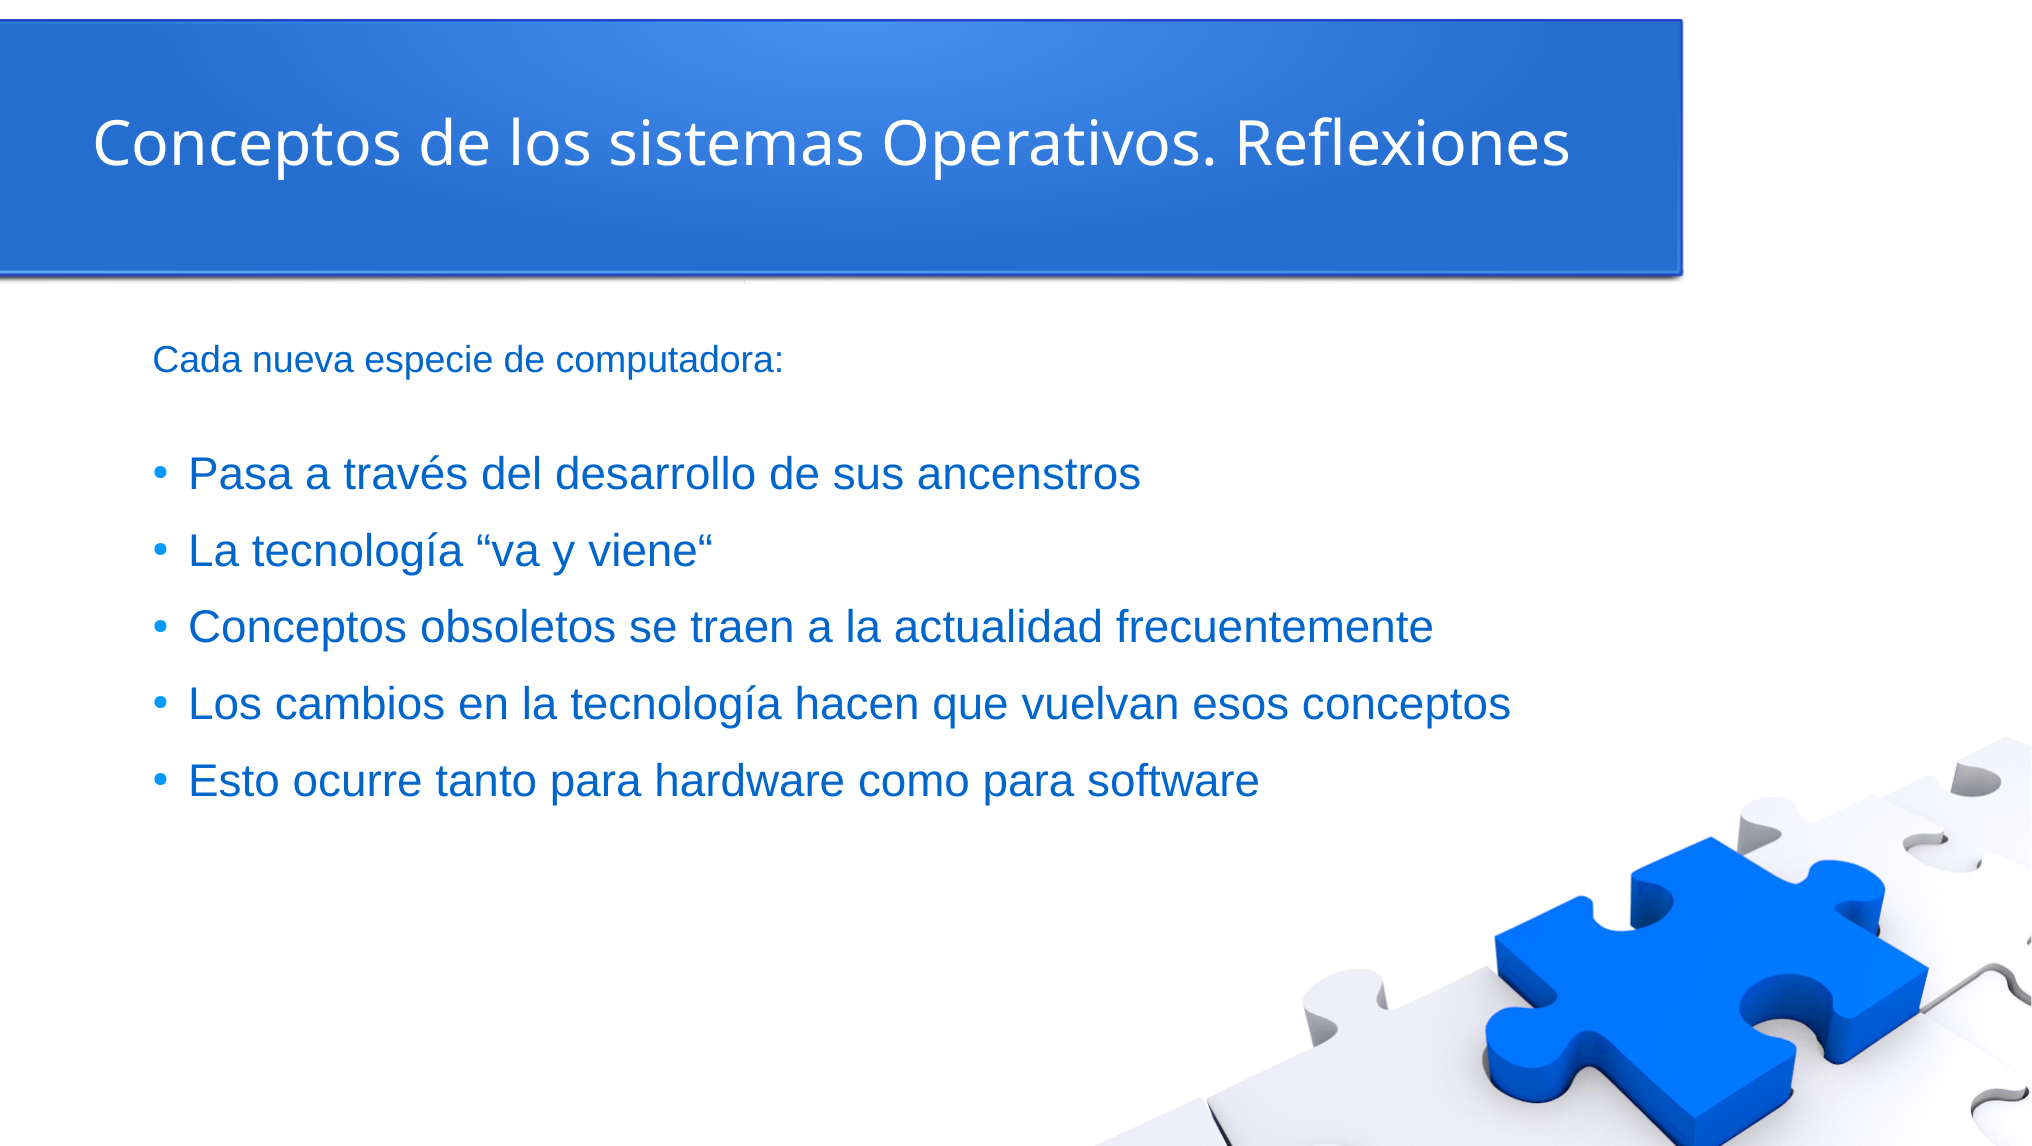

# Conceptos de los sistemas Operativos. Reflexiones
Cada nueva especie de computadora:
Pasa a través del desarrollo de sus ancenstros
La tecnología “va y viene“
Conceptos obsoletos se traen a la actualidad frecuentemente
Los cambios en la tecnología hacen que vuelvan esos conceptos
Esto ocurre tanto para hardware como para software